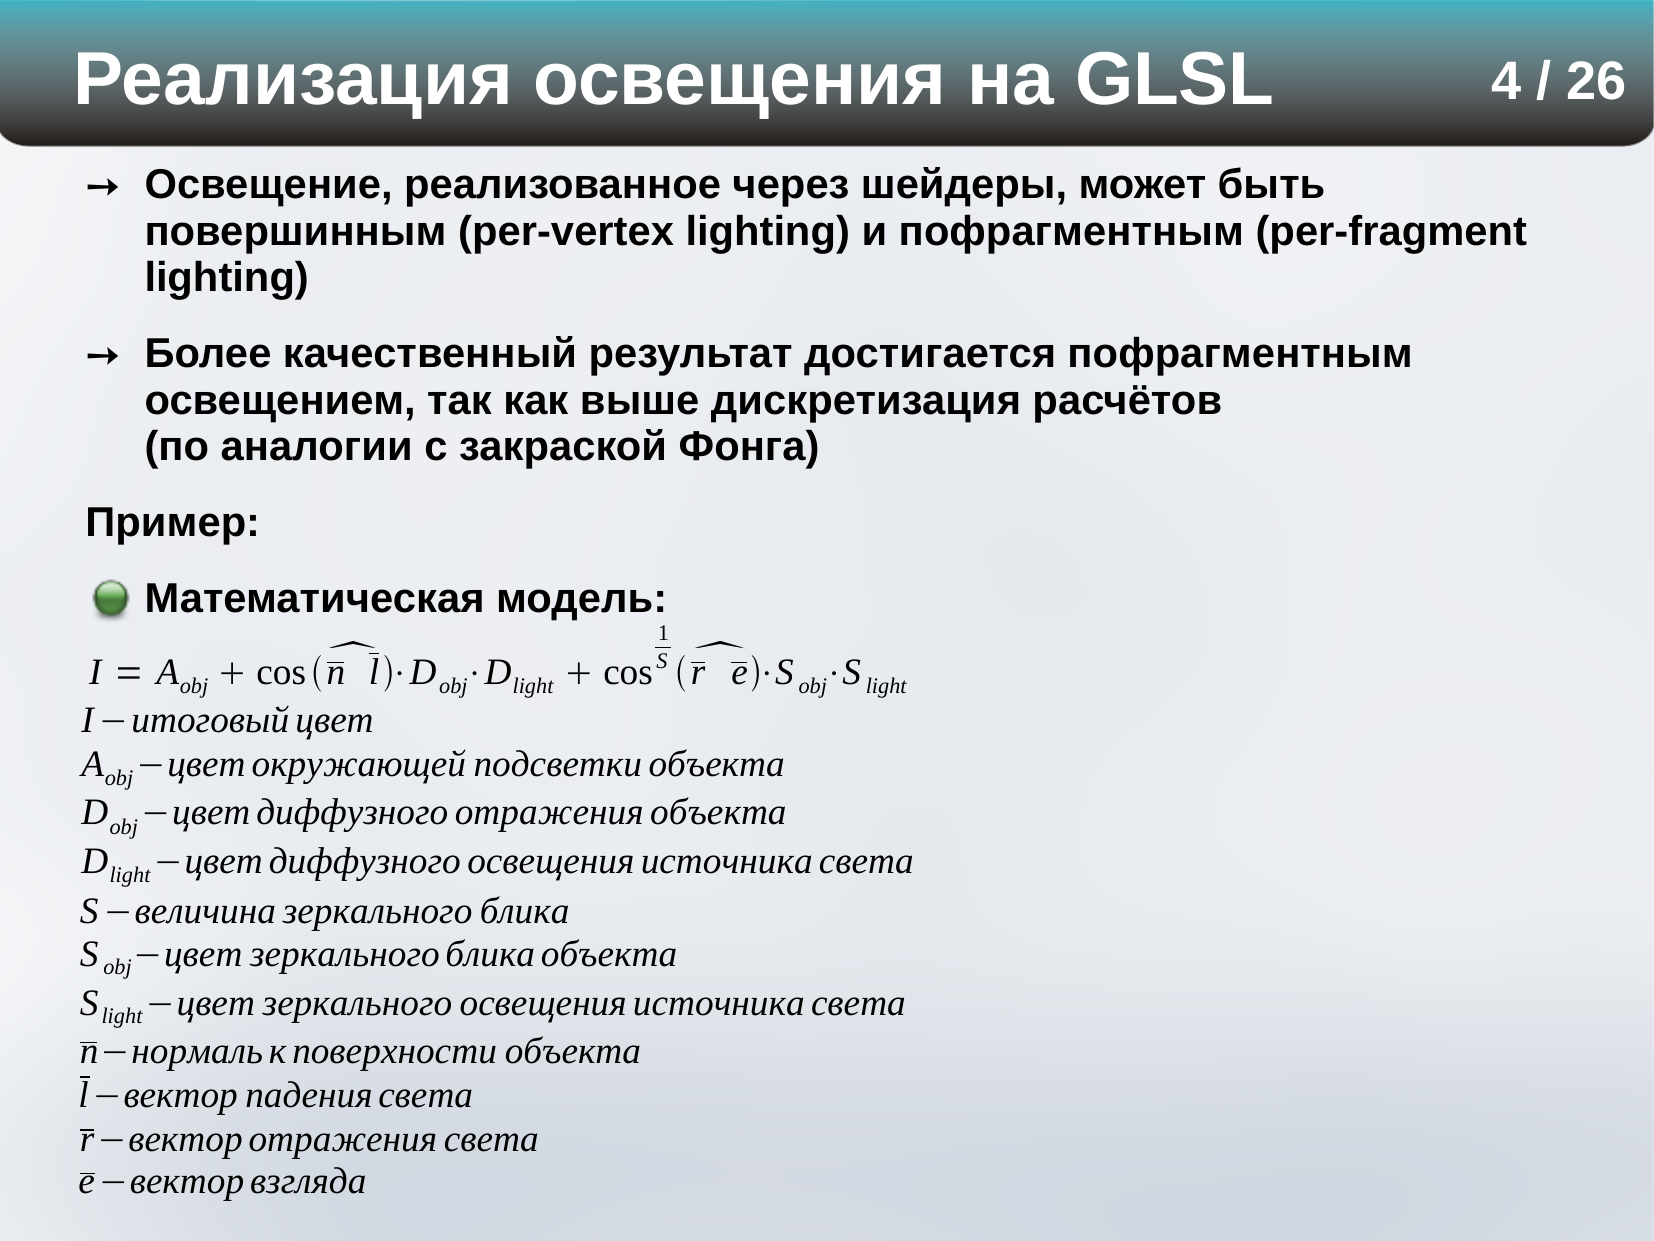

Реализация освещения на GLSL
Освещение, реализованное через шейдеры, может быть повершинным (per-vertex lighting) и пофрагментным (per-fragment lighting)
Более качественный результат достигается пофрагментным освещением, так как выше дискретизация расчётов
(по аналогии с закраской Фонга)
Пример:
Математическая модель: